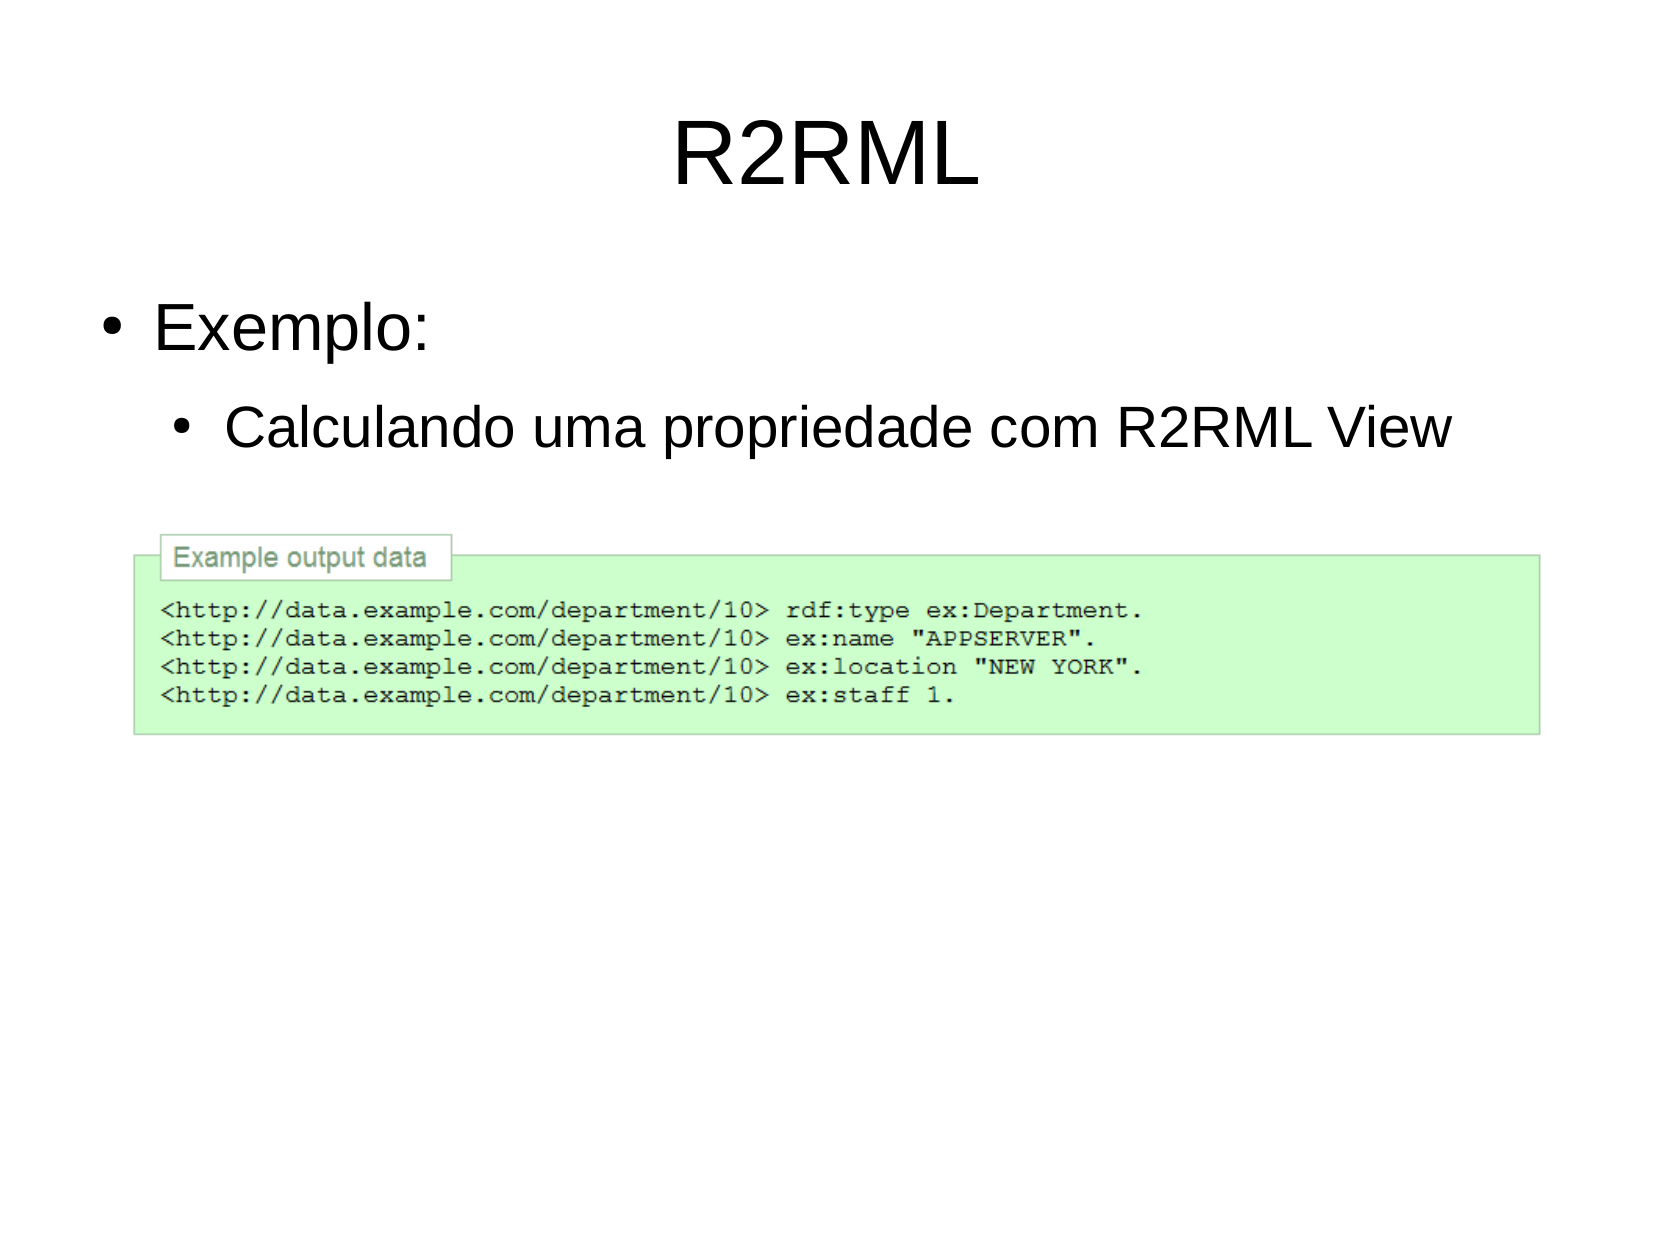

# R2RML
Exemplo:
Calculando uma propriedade com R2RML View